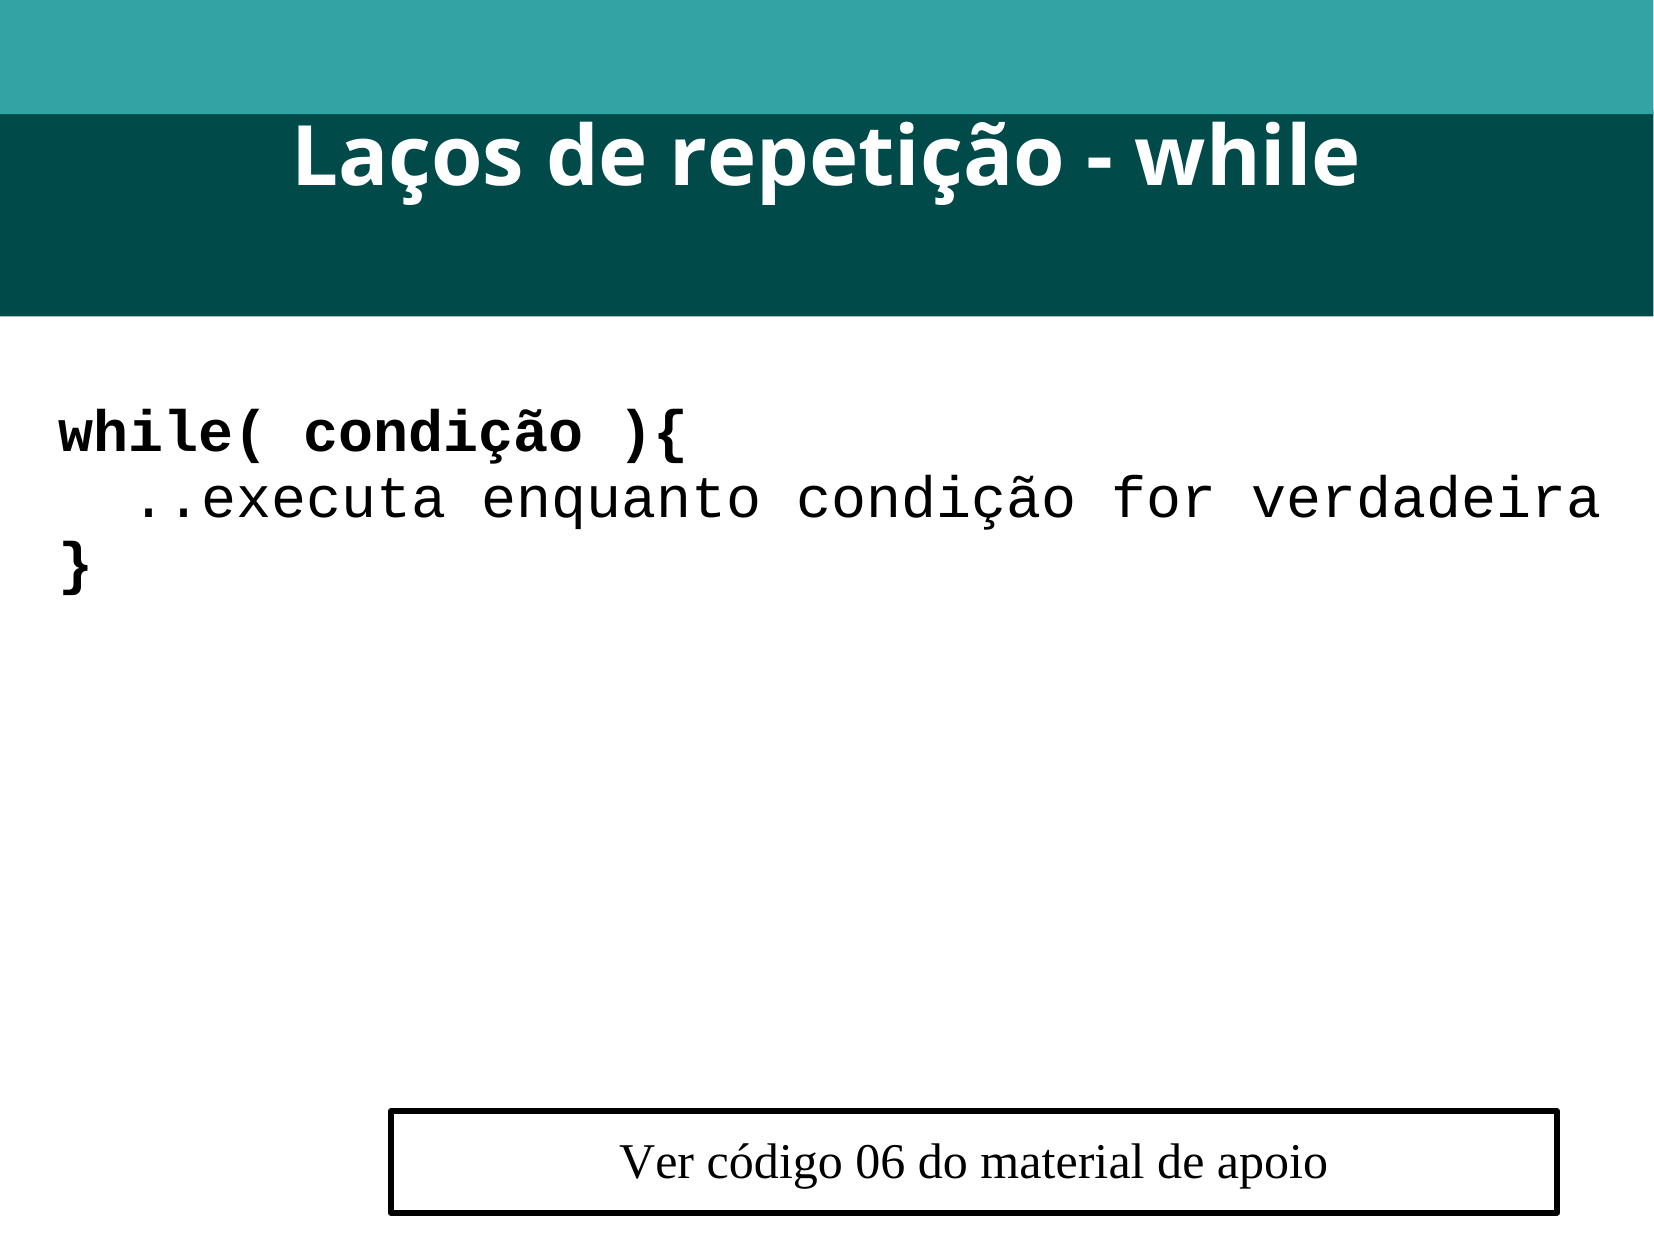

# Laços de repetição - while
while( condição ){
	..executa enquanto condição for verdadeira
}
Ver código 06 do material de apoio